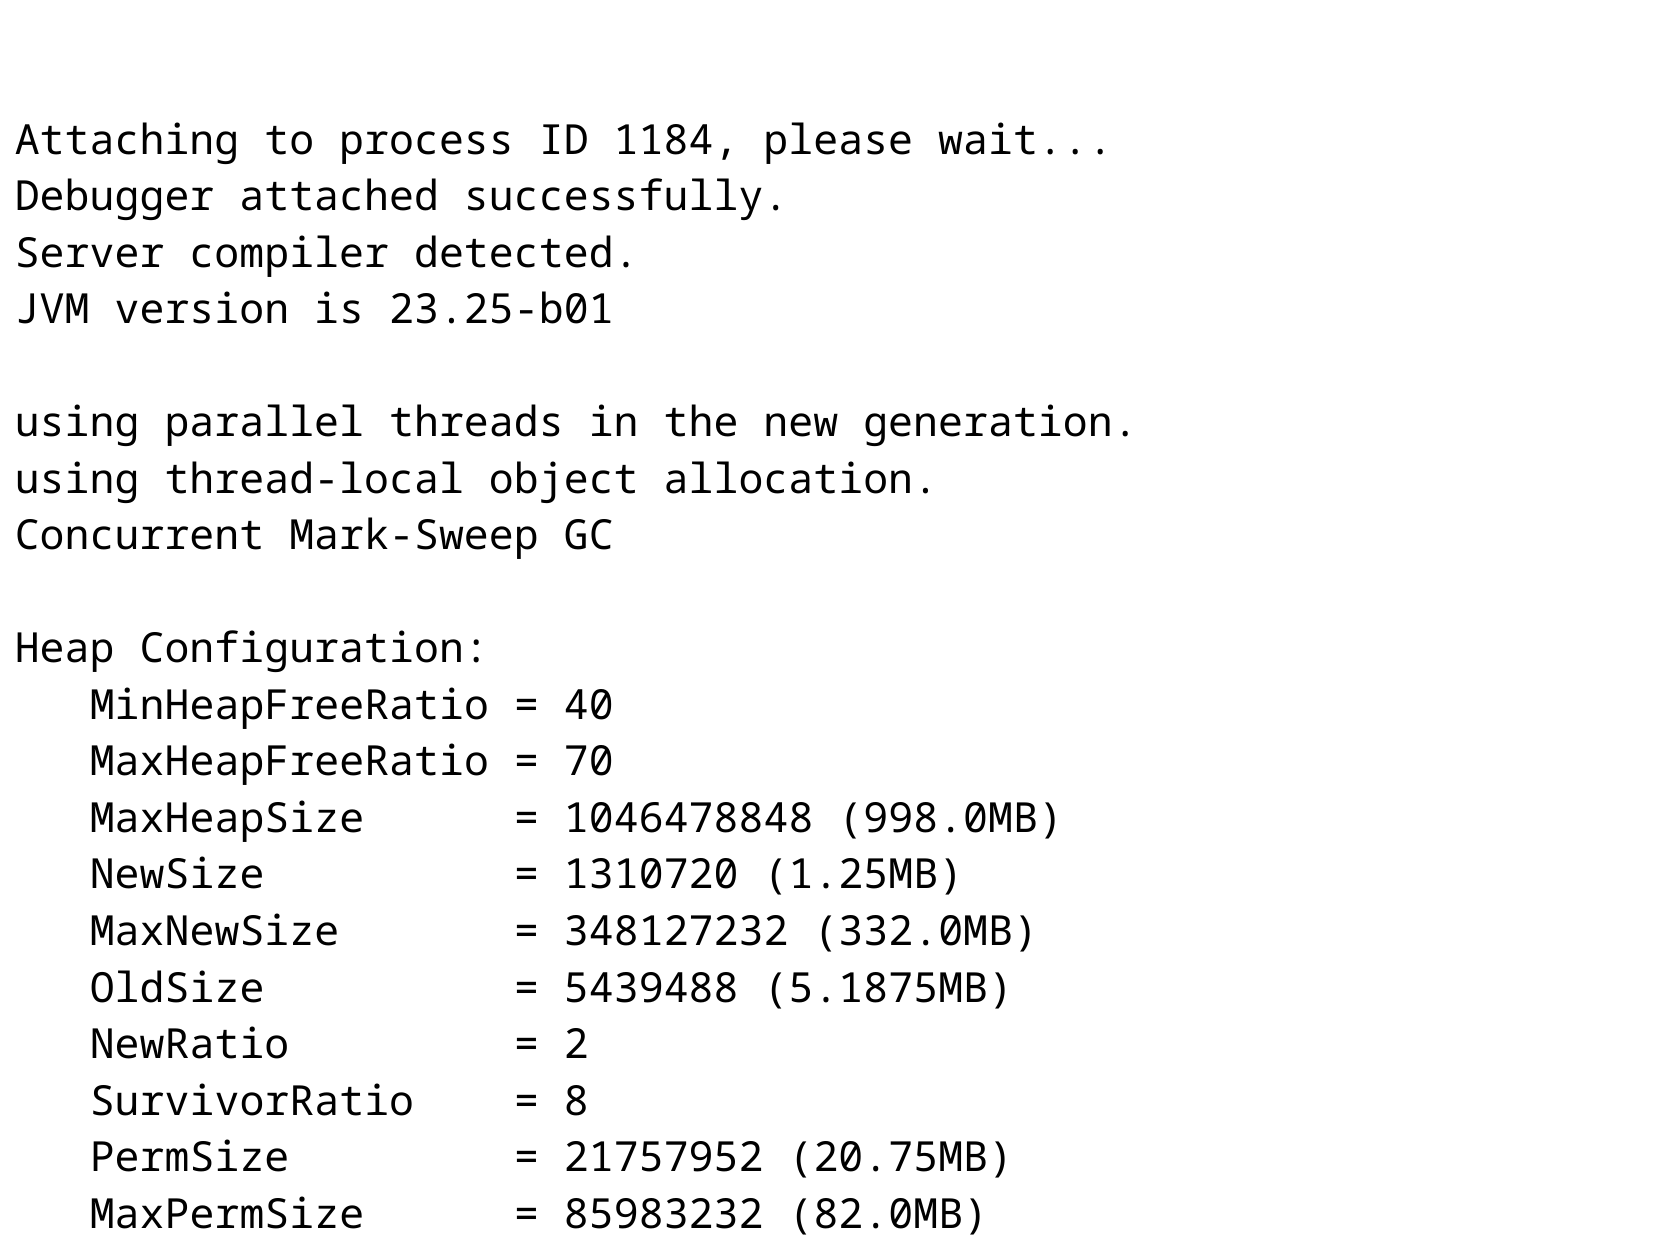

Attaching to process ID 1184, please wait...
Debugger attached successfully.
Server compiler detected.
JVM version is 23.25-b01
using parallel threads in the new generation.
using thread-local object allocation.
Concurrent Mark-Sweep GC
Heap Configuration:
 MinHeapFreeRatio = 40
 MaxHeapFreeRatio = 70
 MaxHeapSize = 1046478848 (998.0MB)
 NewSize = 1310720 (1.25MB)
 MaxNewSize = 348127232 (332.0MB)
 OldSize = 5439488 (5.1875MB)
 NewRatio = 2
 SurvivorRatio = 8
 PermSize = 21757952 (20.75MB)
 MaxPermSize = 85983232 (82.0MB)
 G1HeapRegionSize = 0 (0.0MB)